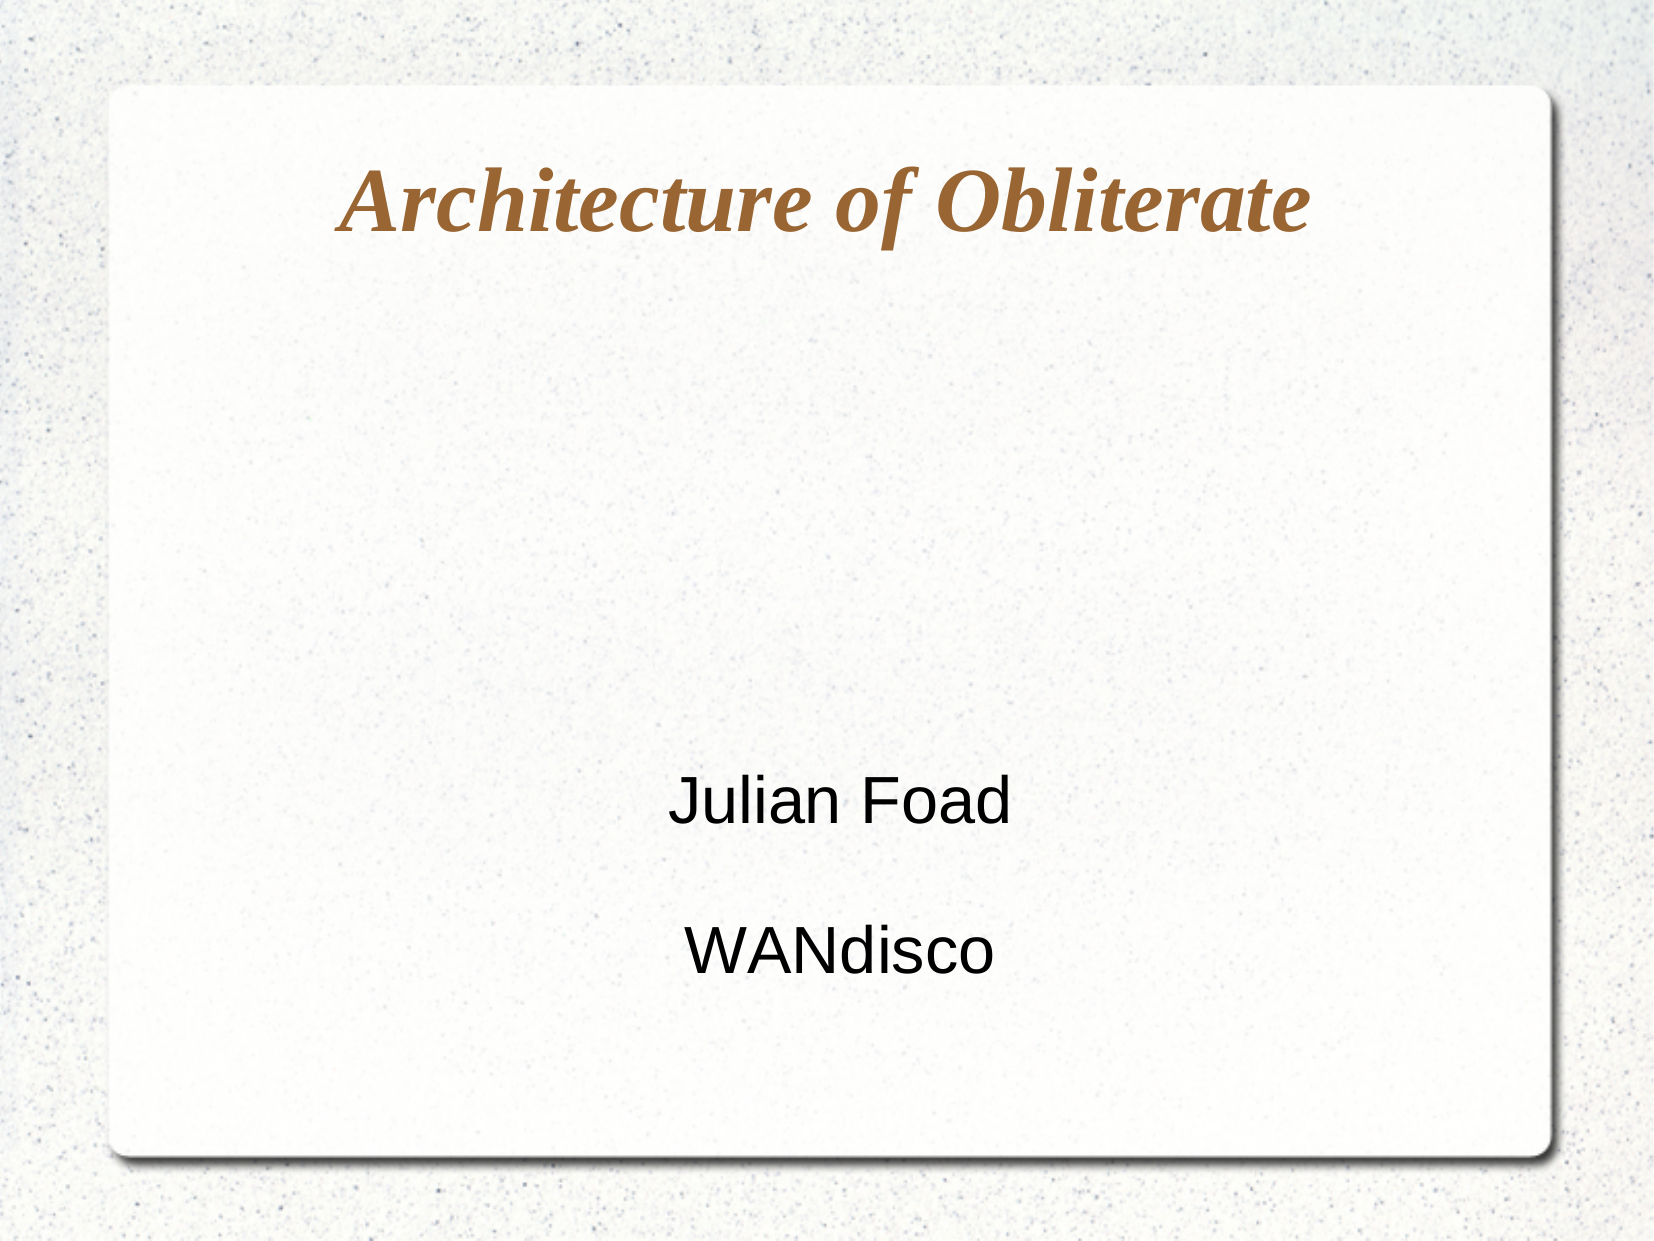

# Architecture of Obliterate
Julian Foad
WANdisco